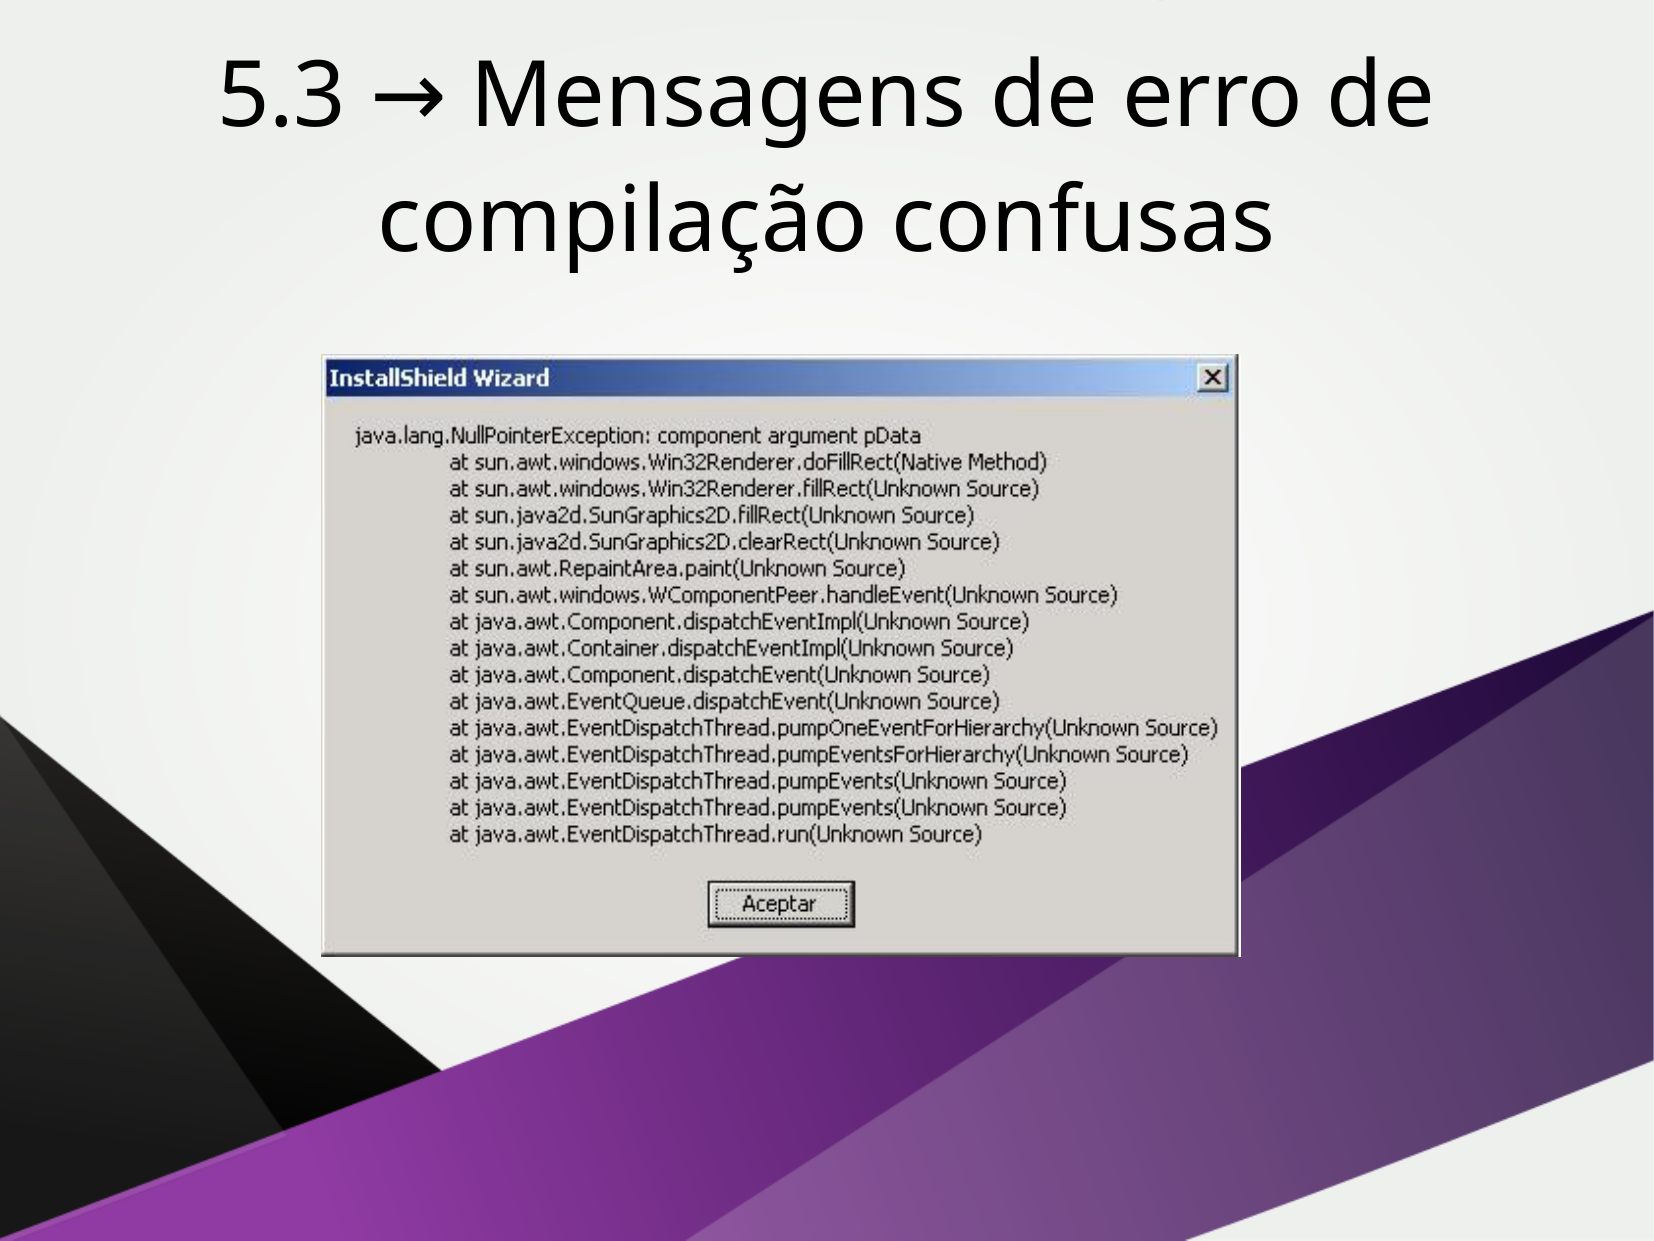

# 5.3 → Mensagens de erro de compilação confusas